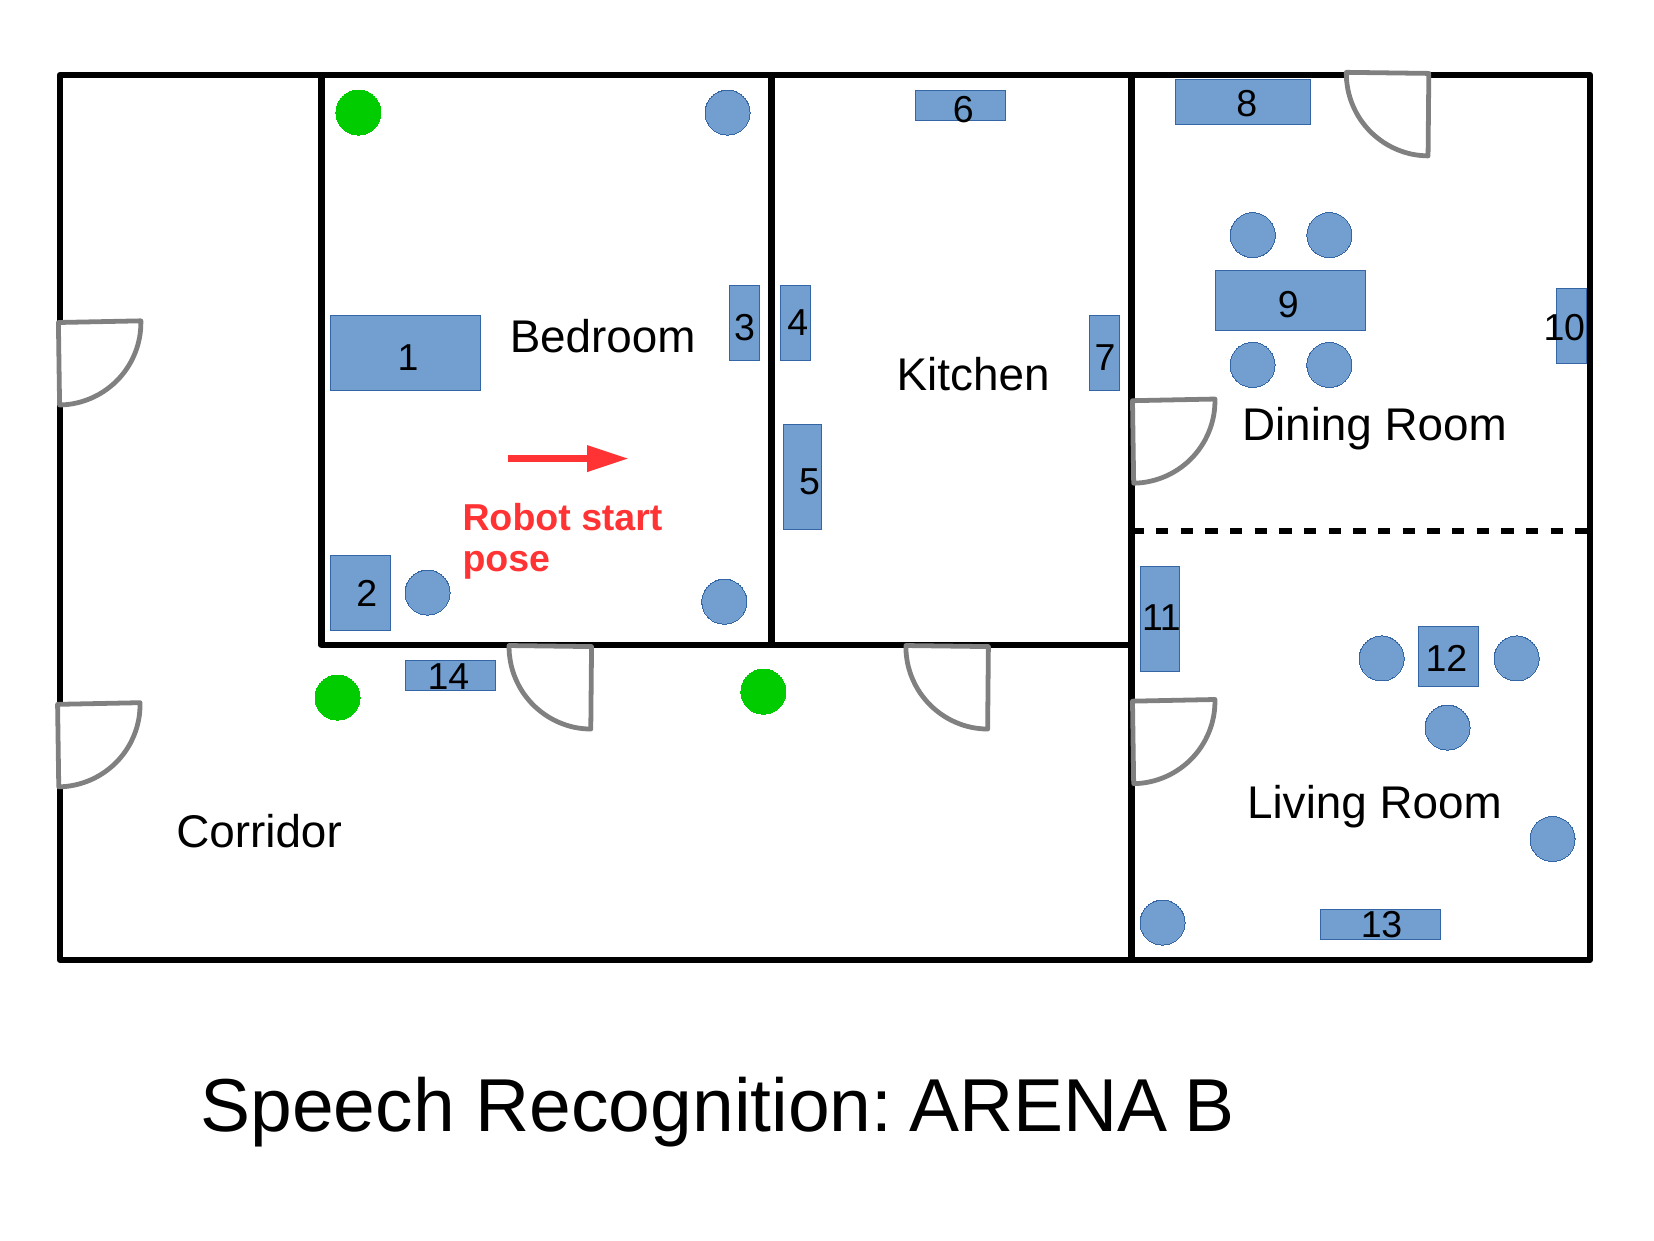

8
6
9
4
3
10
Bedroom
1
7
Kitchen
Dining Room
5
Robot start pose
2
11
12
14
Living Room
Corridor
13
Speech Recognition: ARENA B